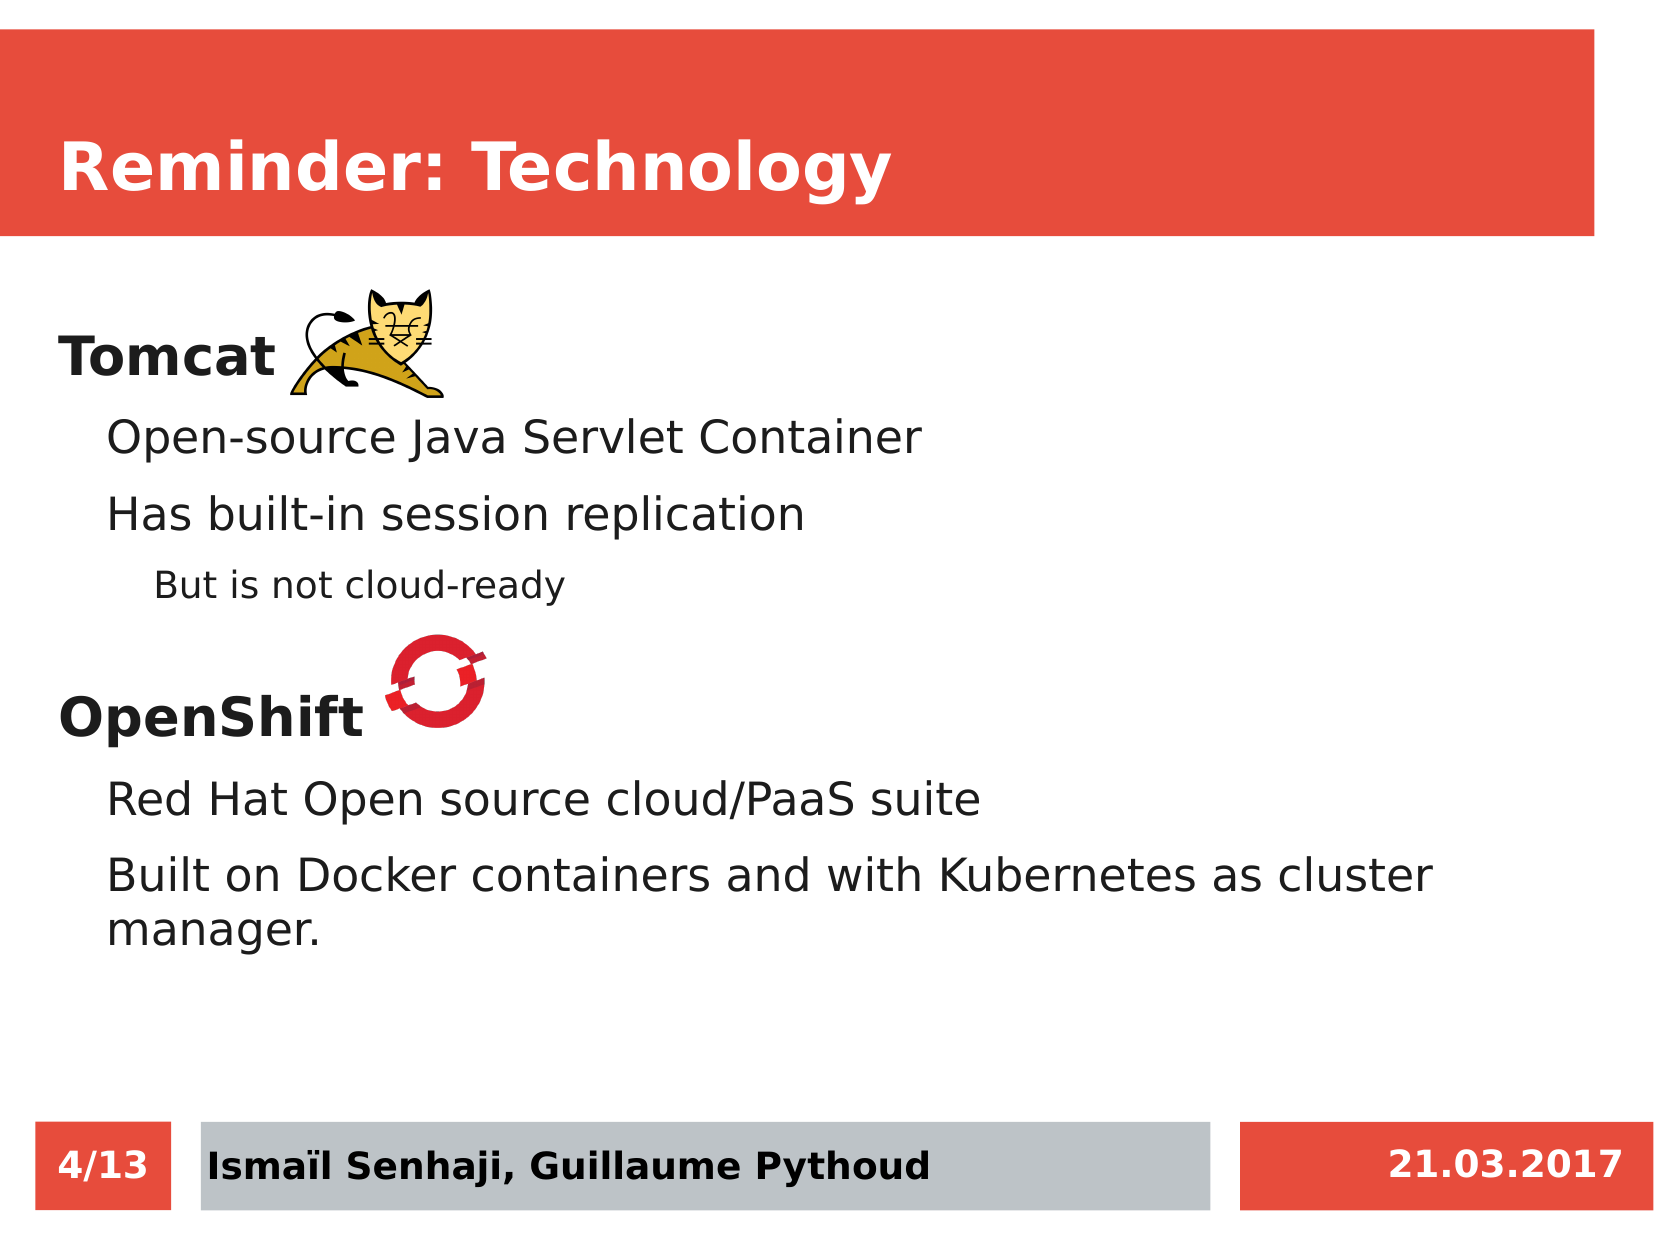

# Reminder: Technology
Tomcat
Open-source Java Servlet Container
Has built-in session replication
But is not cloud-ready
OpenShift
Red Hat Open source cloud/PaaS suite
Built on Docker containers and with Kubernetes as cluster manager.
4
Ismaïl Senhaji, Guillaume Pythoud
21.03.2017